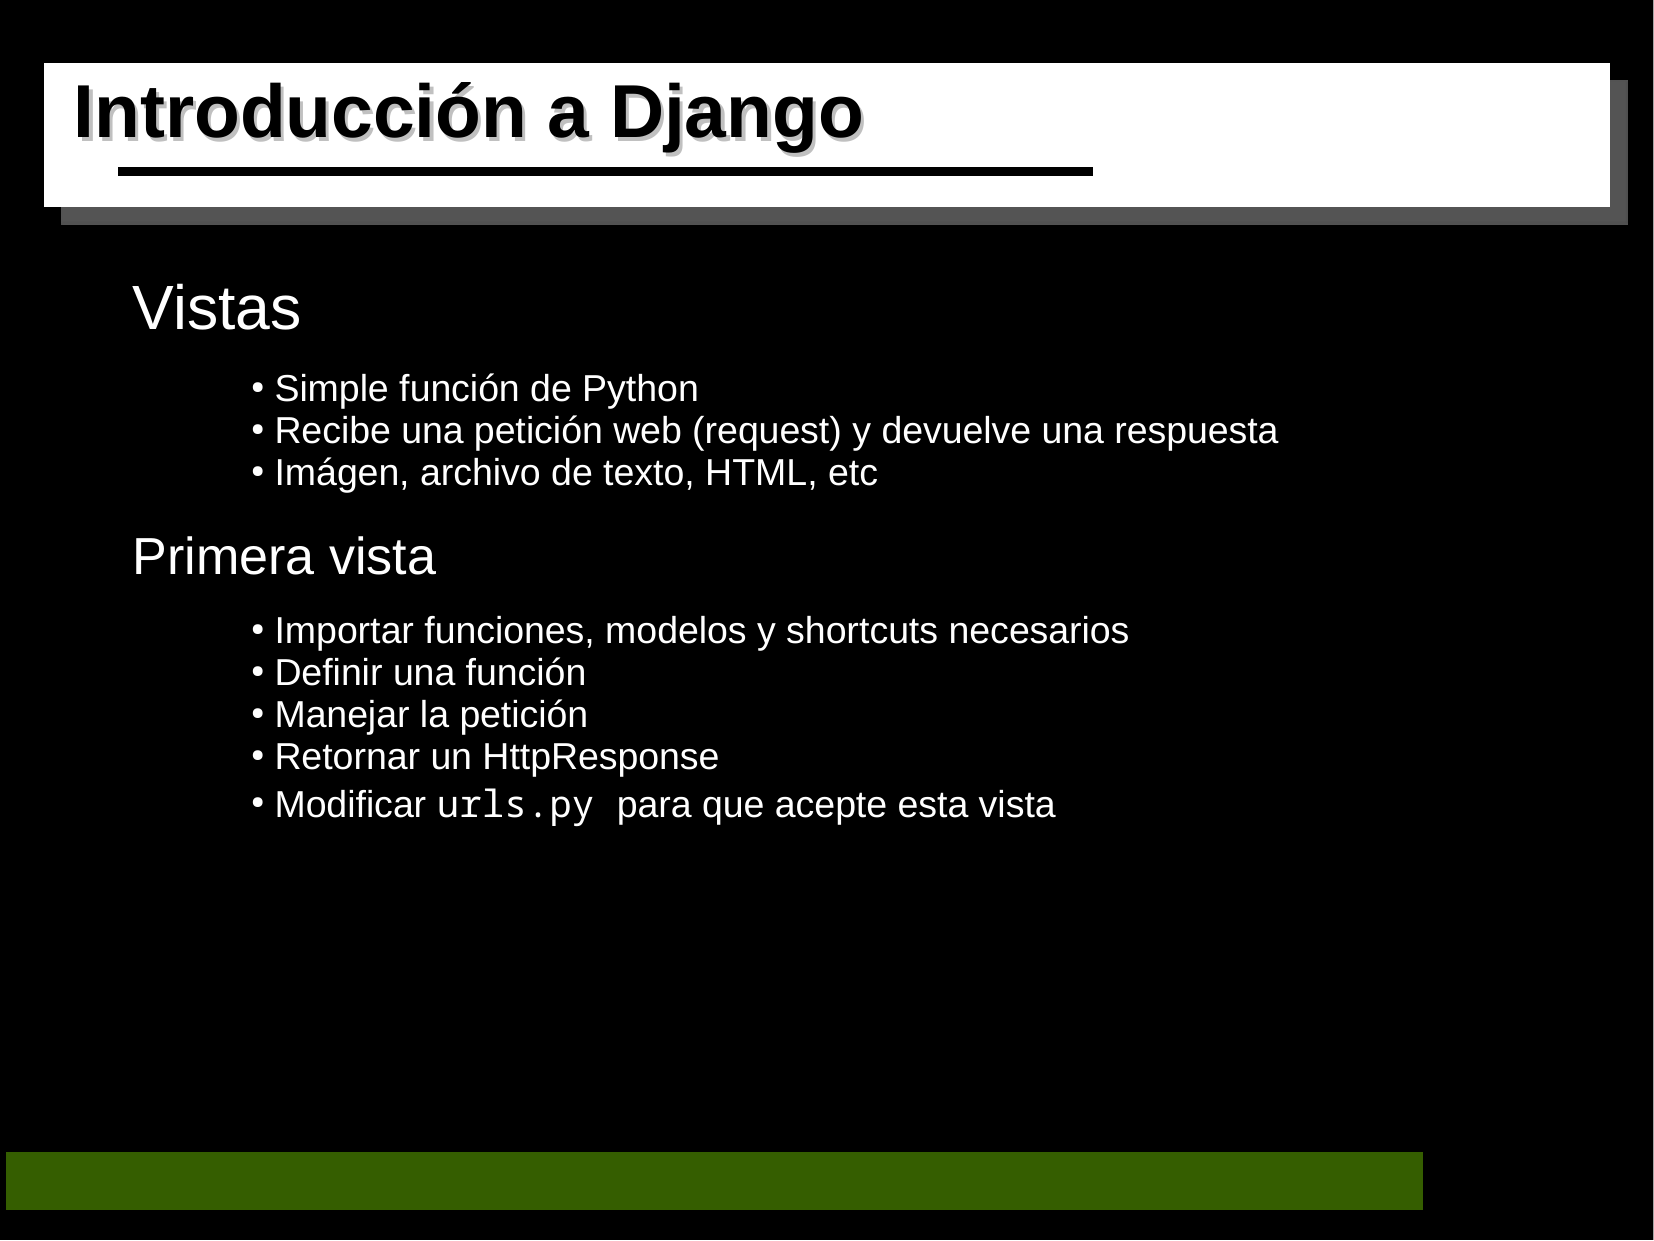

Introducción a Django
Vistas
 Simple función de Python
 Recibe una petición web (request) y devuelve una respuesta
 Imágen, archivo de texto, HTML, etc
Primera vista
 Importar funciones, modelos y shortcuts necesarios
 Definir una función
 Manejar la petición
 Retornar un HttpResponse
 Modificar urls.py para que acepte esta vista